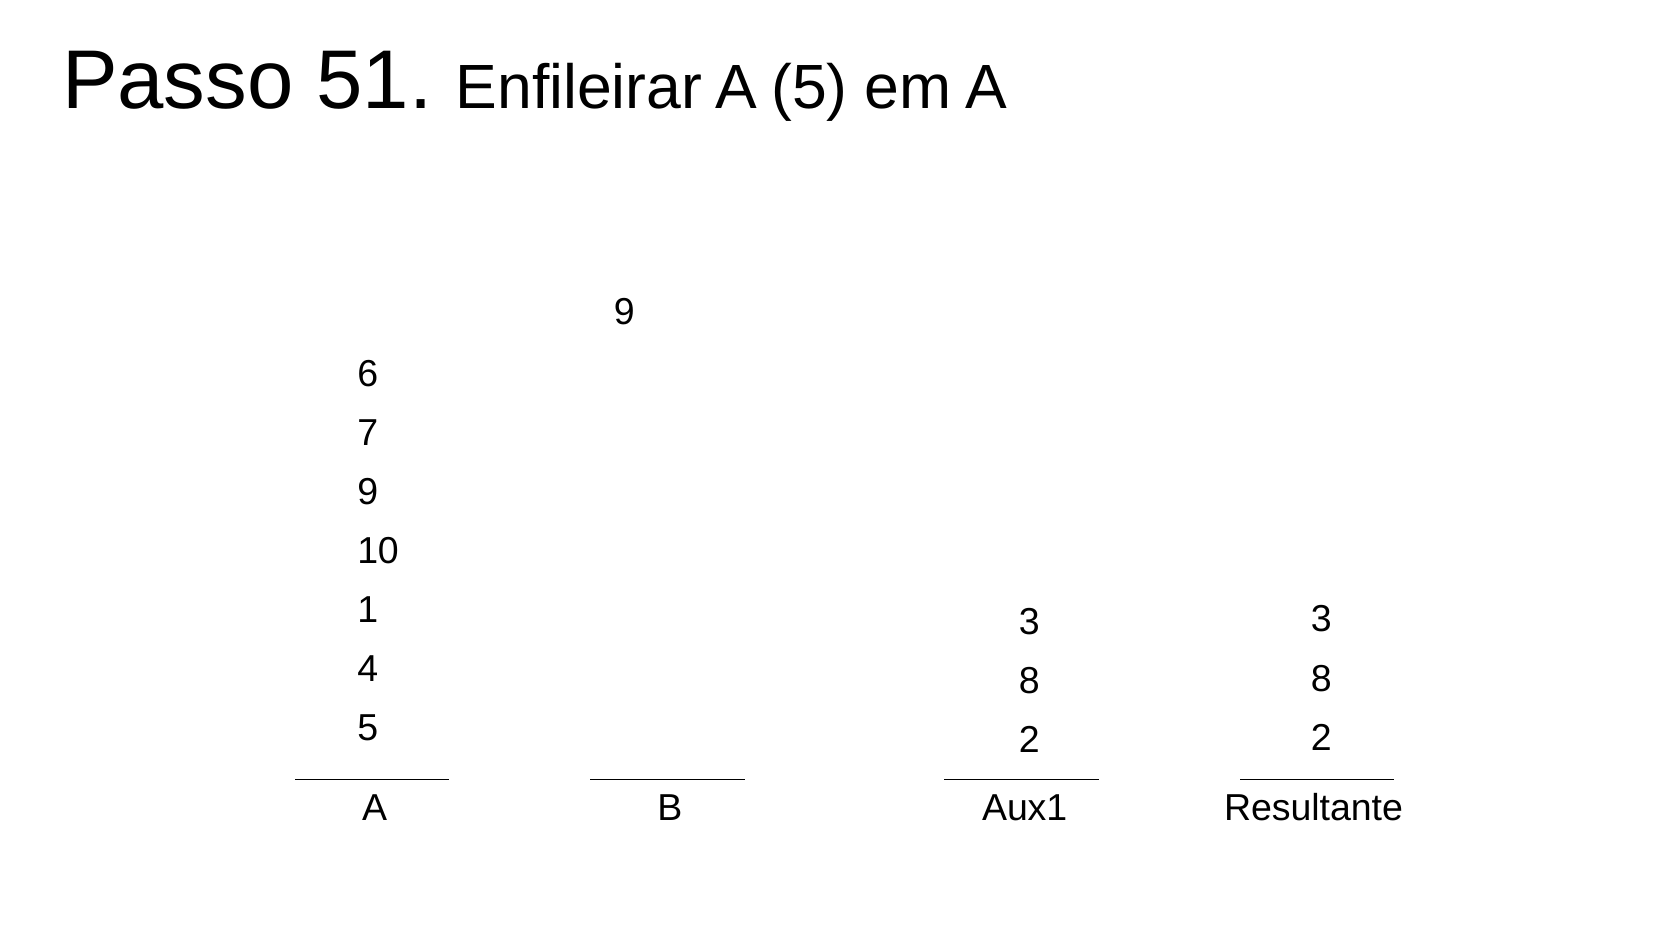

Passo 51. Enfileirar A (5) em A
9
6
7
9
10
1
3
3
4
8
8
5
2
2
A
B
Aux1
Resultante